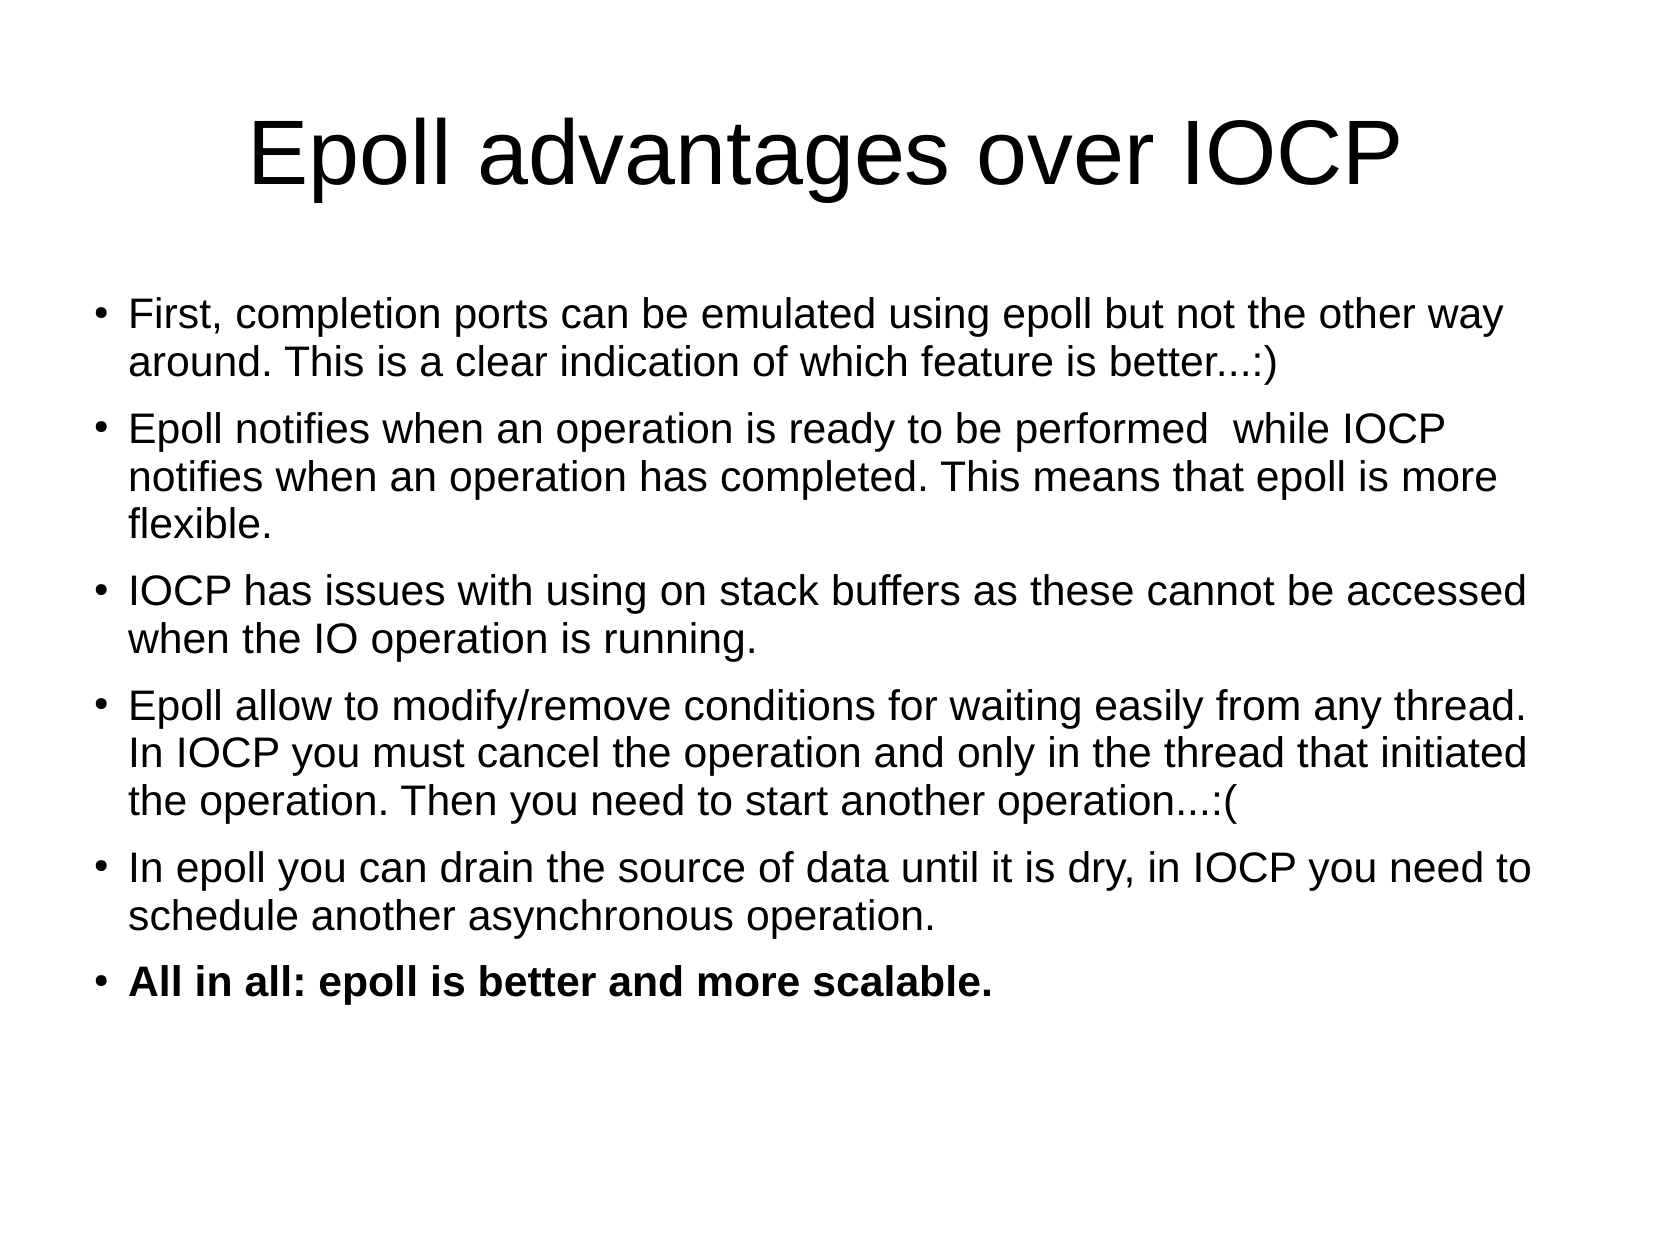

# Epoll advantages over IOCP
First, completion ports can be emulated using epoll but not the other way around. This is a clear indication of which feature is better...:)
Epoll notifies when an operation is ready to be performed while IOCP notifies when an operation has completed. This means that epoll is more flexible.
IOCP has issues with using on stack buffers as these cannot be accessed when the IO operation is running.
Epoll allow to modify/remove conditions for waiting easily from any thread. In IOCP you must cancel the operation and only in the thread that initiated the operation. Then you need to start another operation...:(
In epoll you can drain the source of data until it is dry, in IOCP you need to schedule another asynchronous operation.
All in all: epoll is better and more scalable.